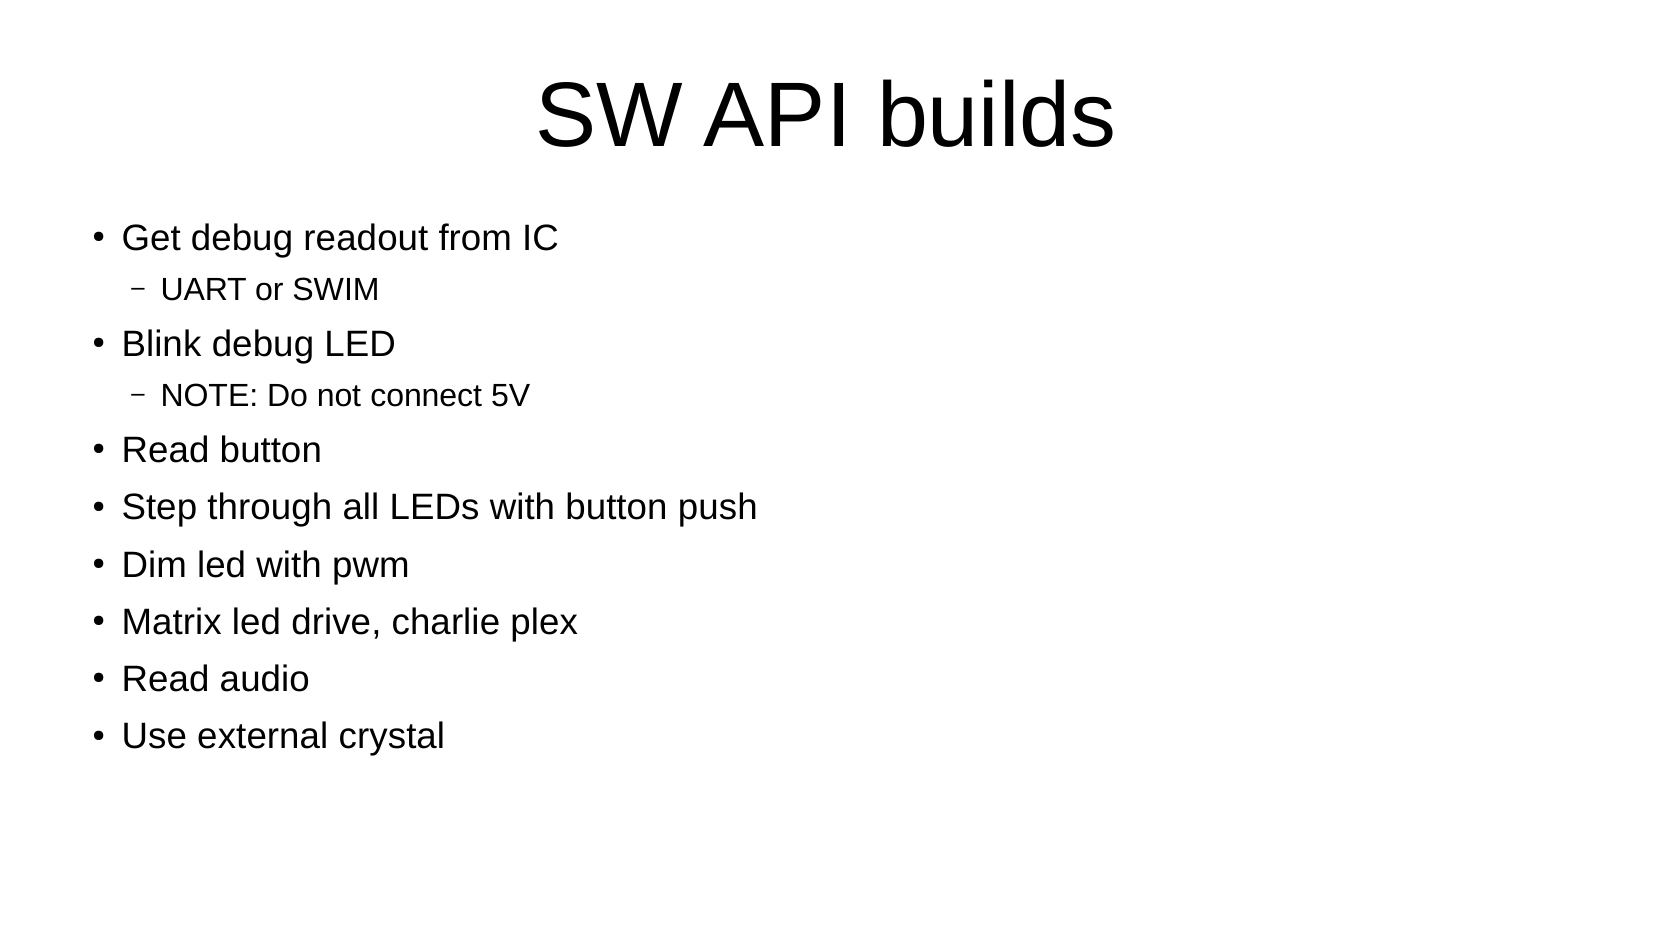

# SW API builds
Get debug readout from IC
UART or SWIM
Blink debug LED
NOTE: Do not connect 5V
Read button
Step through all LEDs with button push
Dim led with pwm
Matrix led drive, charlie plex
Read audio
Use external crystal